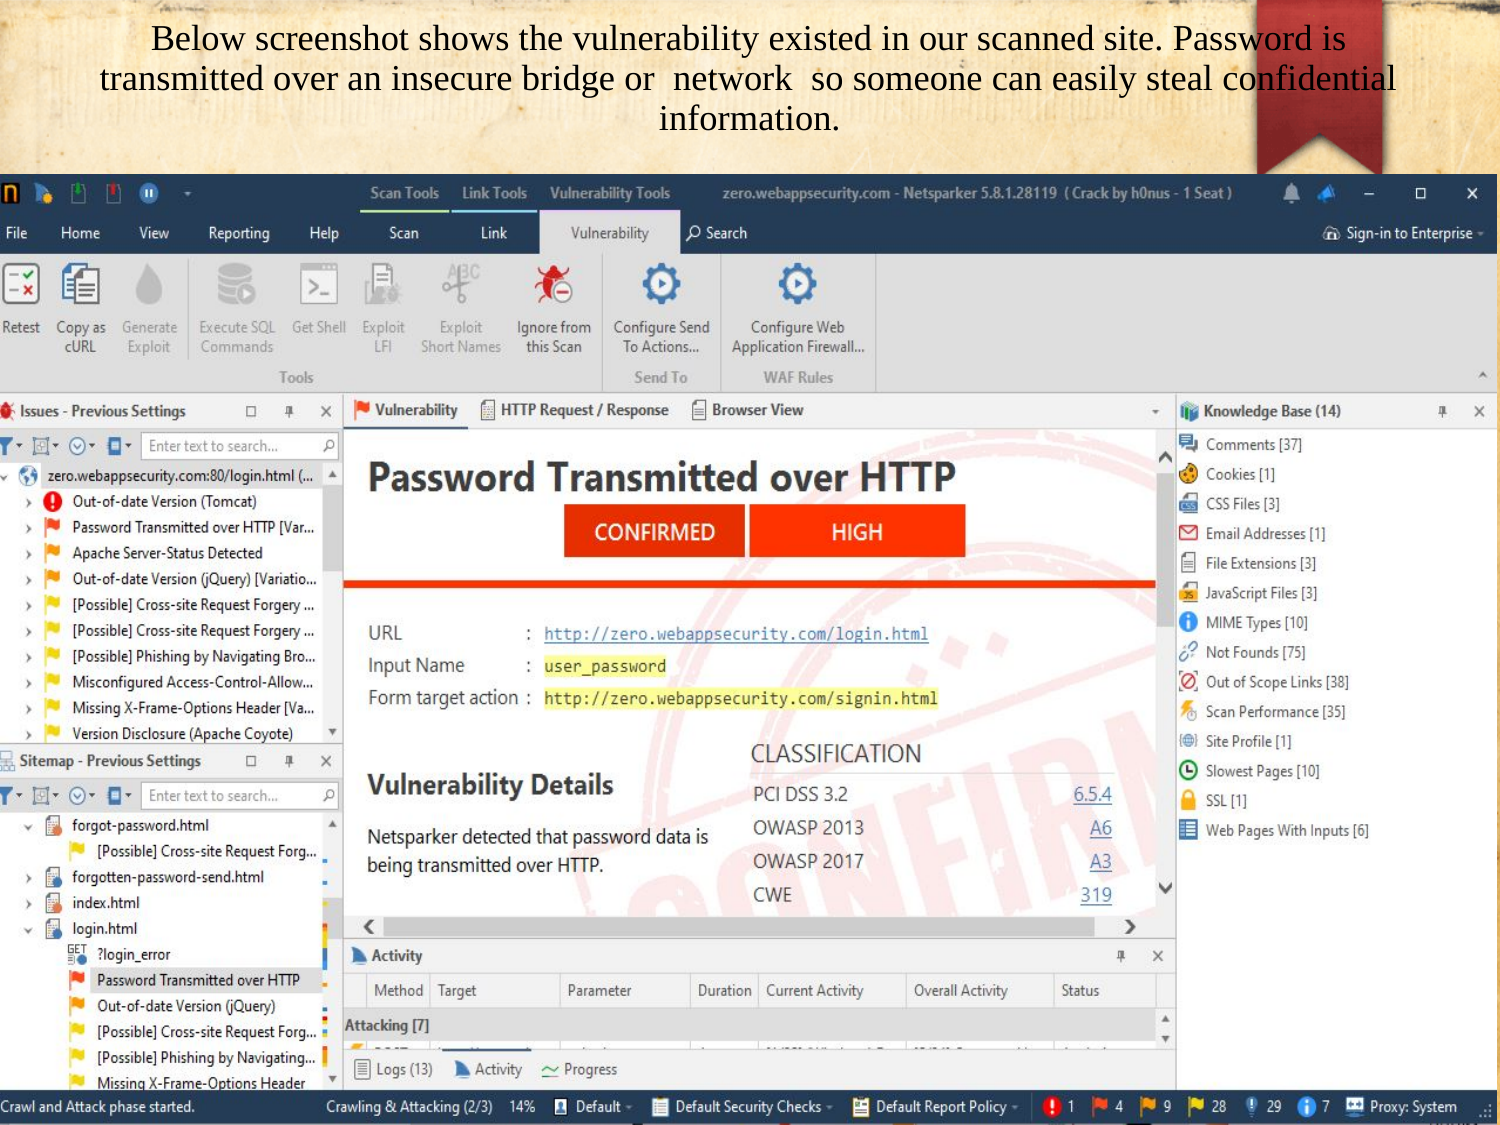

# Below screenshot shows the vulnerability existed in our scanned site. Password is transmitted over an insecure bridge or network so someone can easily steal confidential information.